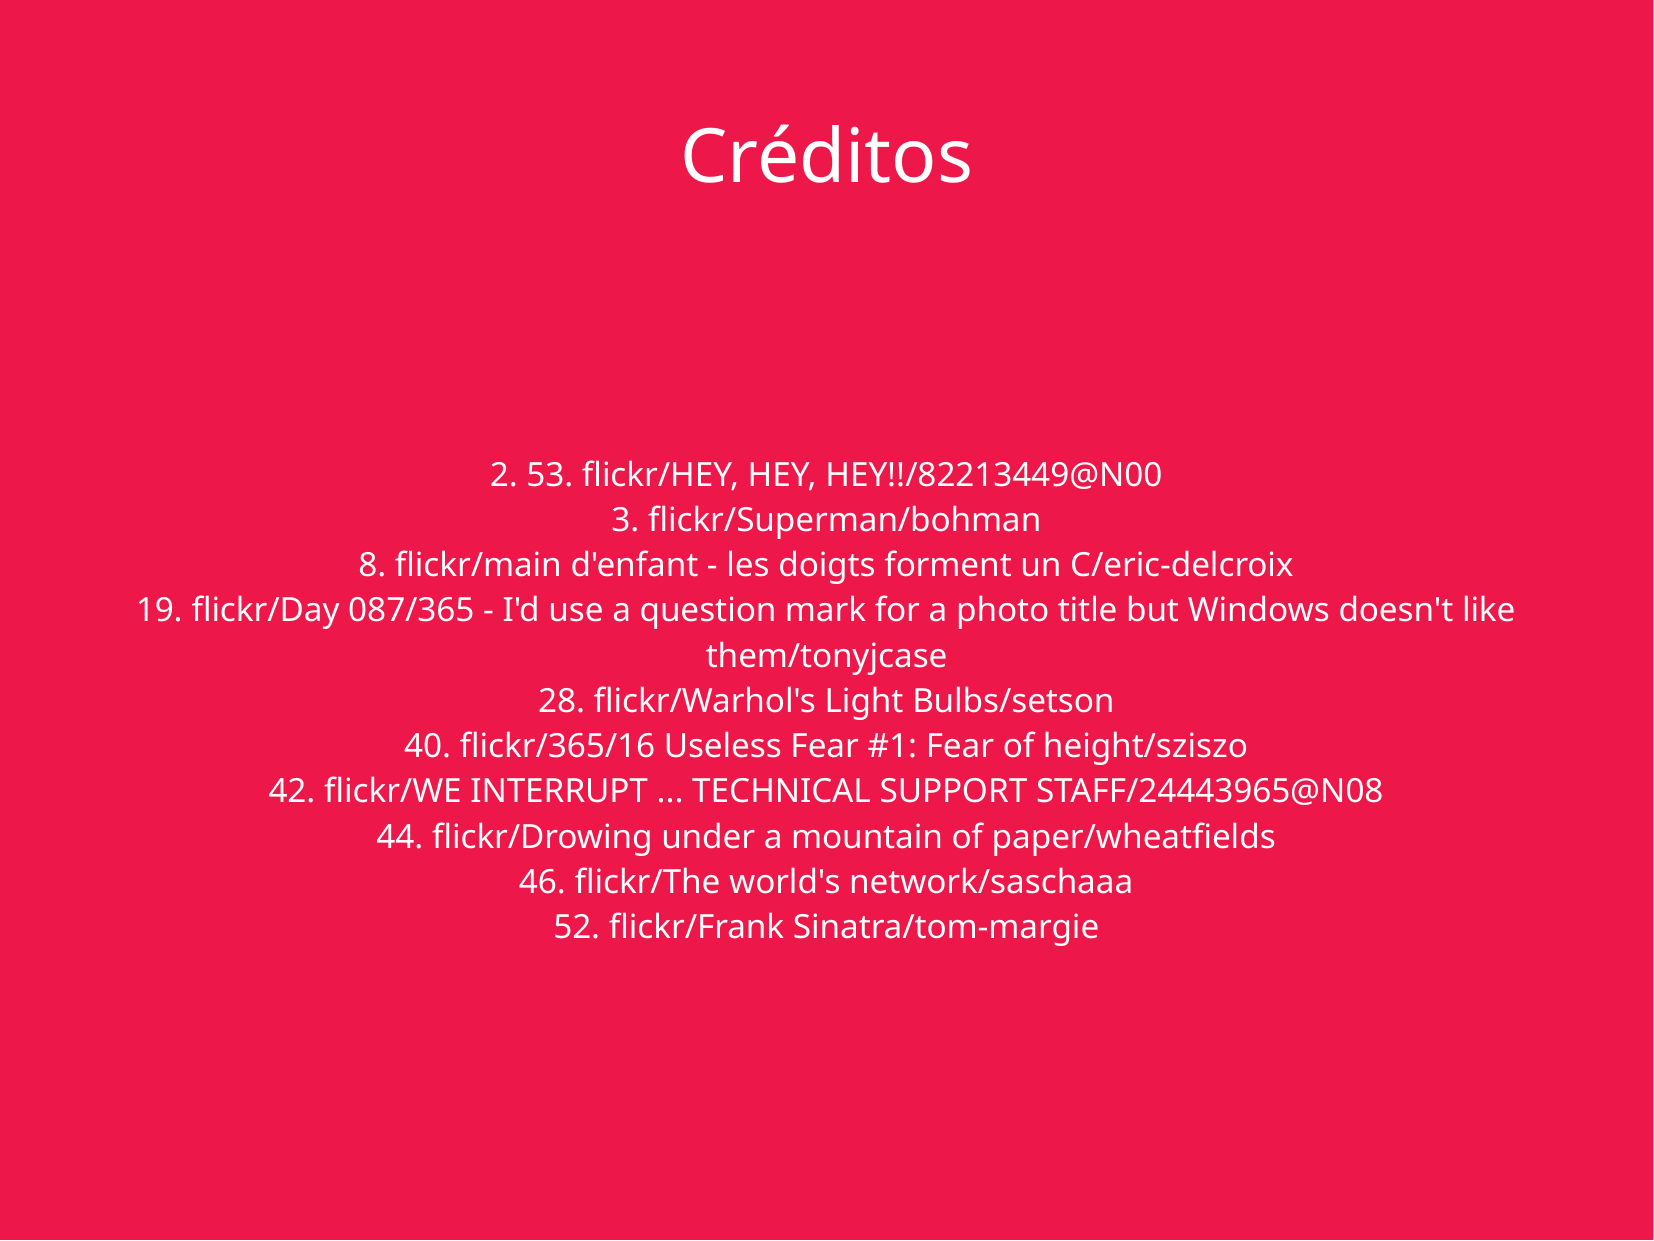

# Créditos
2. 53. flickr/HEY, HEY, HEY!!/82213449@N00
3. flickr/Superman/bohman
8. flickr/main d'enfant - les doigts forment un C/eric-delcroix
19. flickr/Day 087/365 - I'd use a question mark for a photo title but Windows doesn't like them/tonyjcase
28. flickr/Warhol's Light Bulbs/setson
40. flickr/365/16 Useless Fear #1: Fear of height/sziszo
42. flickr/WE INTERRUPT ... TECHNICAL SUPPORT STAFF/24443965@N08
44. flickr/Drowing under a mountain of paper/wheatfields
46. flickr/The world's network/saschaaa
52. flickr/Frank Sinatra/tom-margie